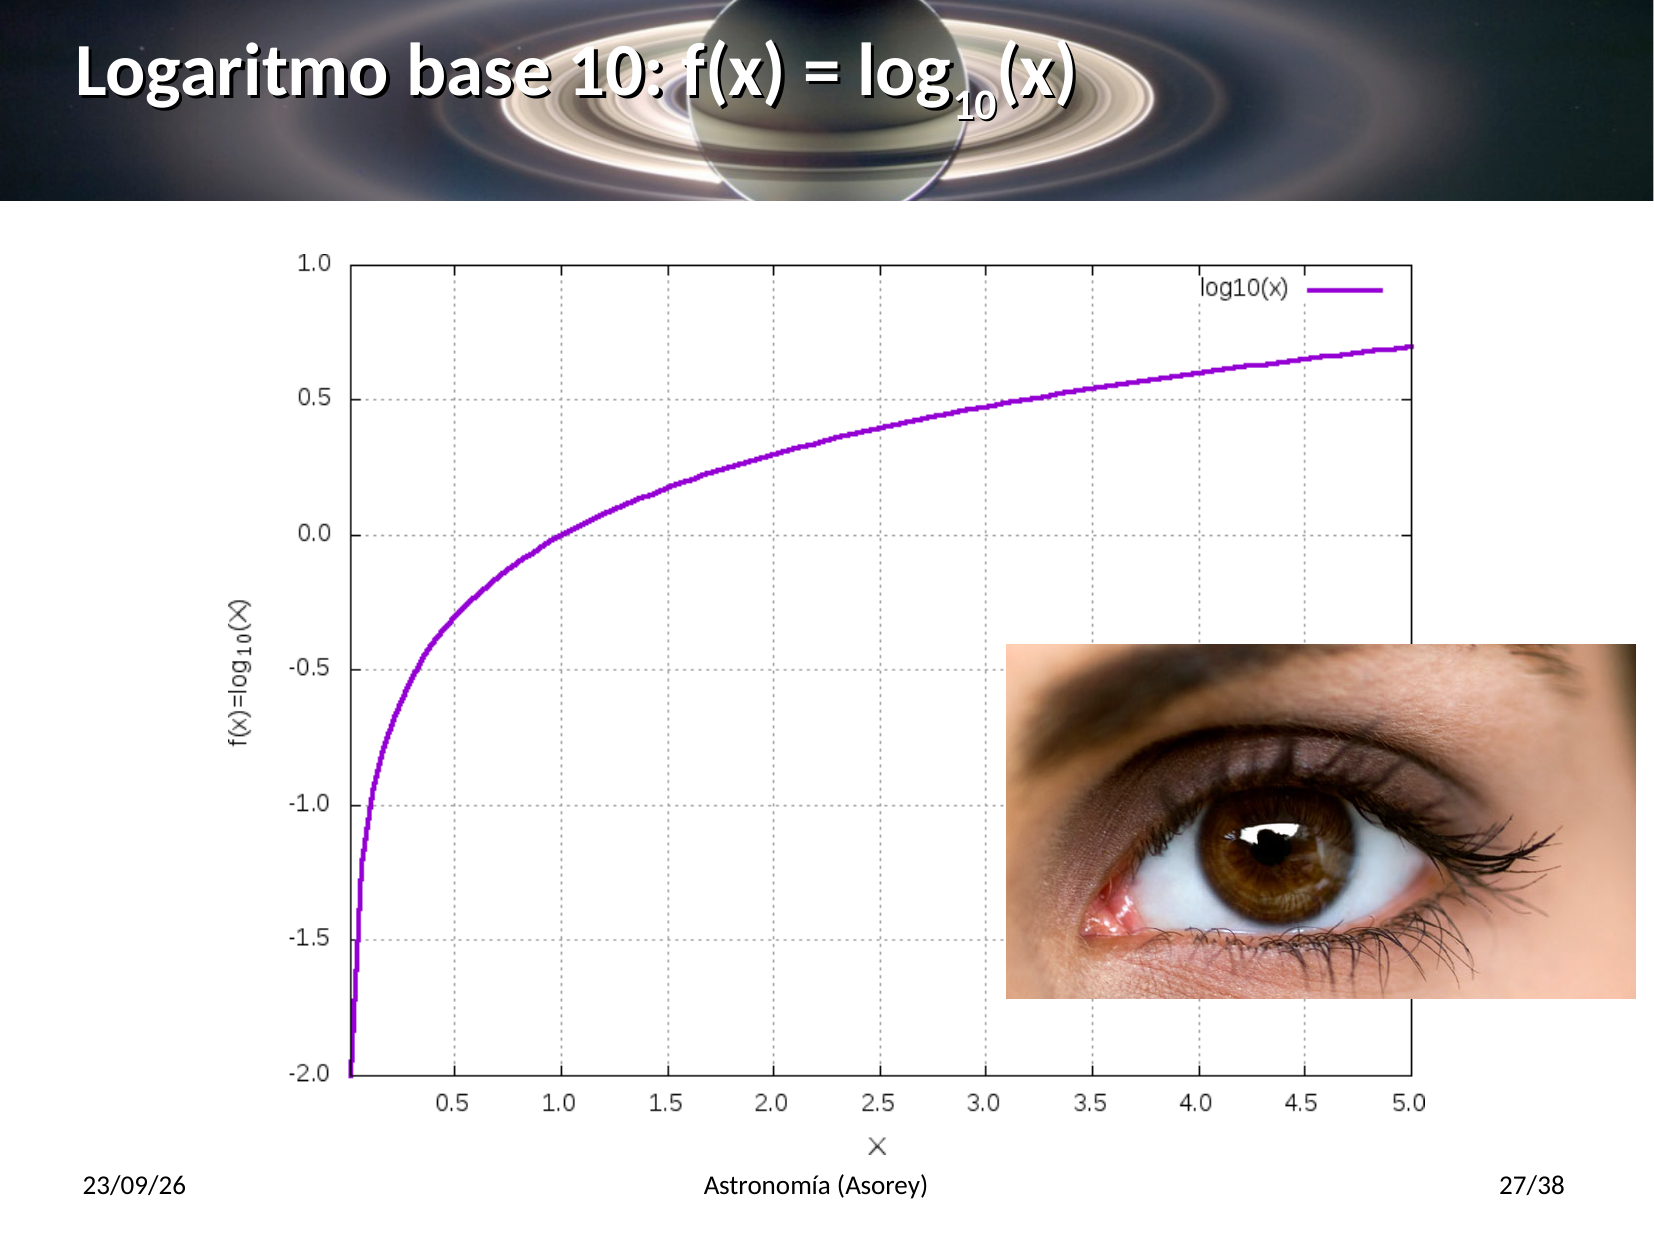

# Logaritmo base 10: f(x) = log10(x)
Astronomía (Asorey)
27